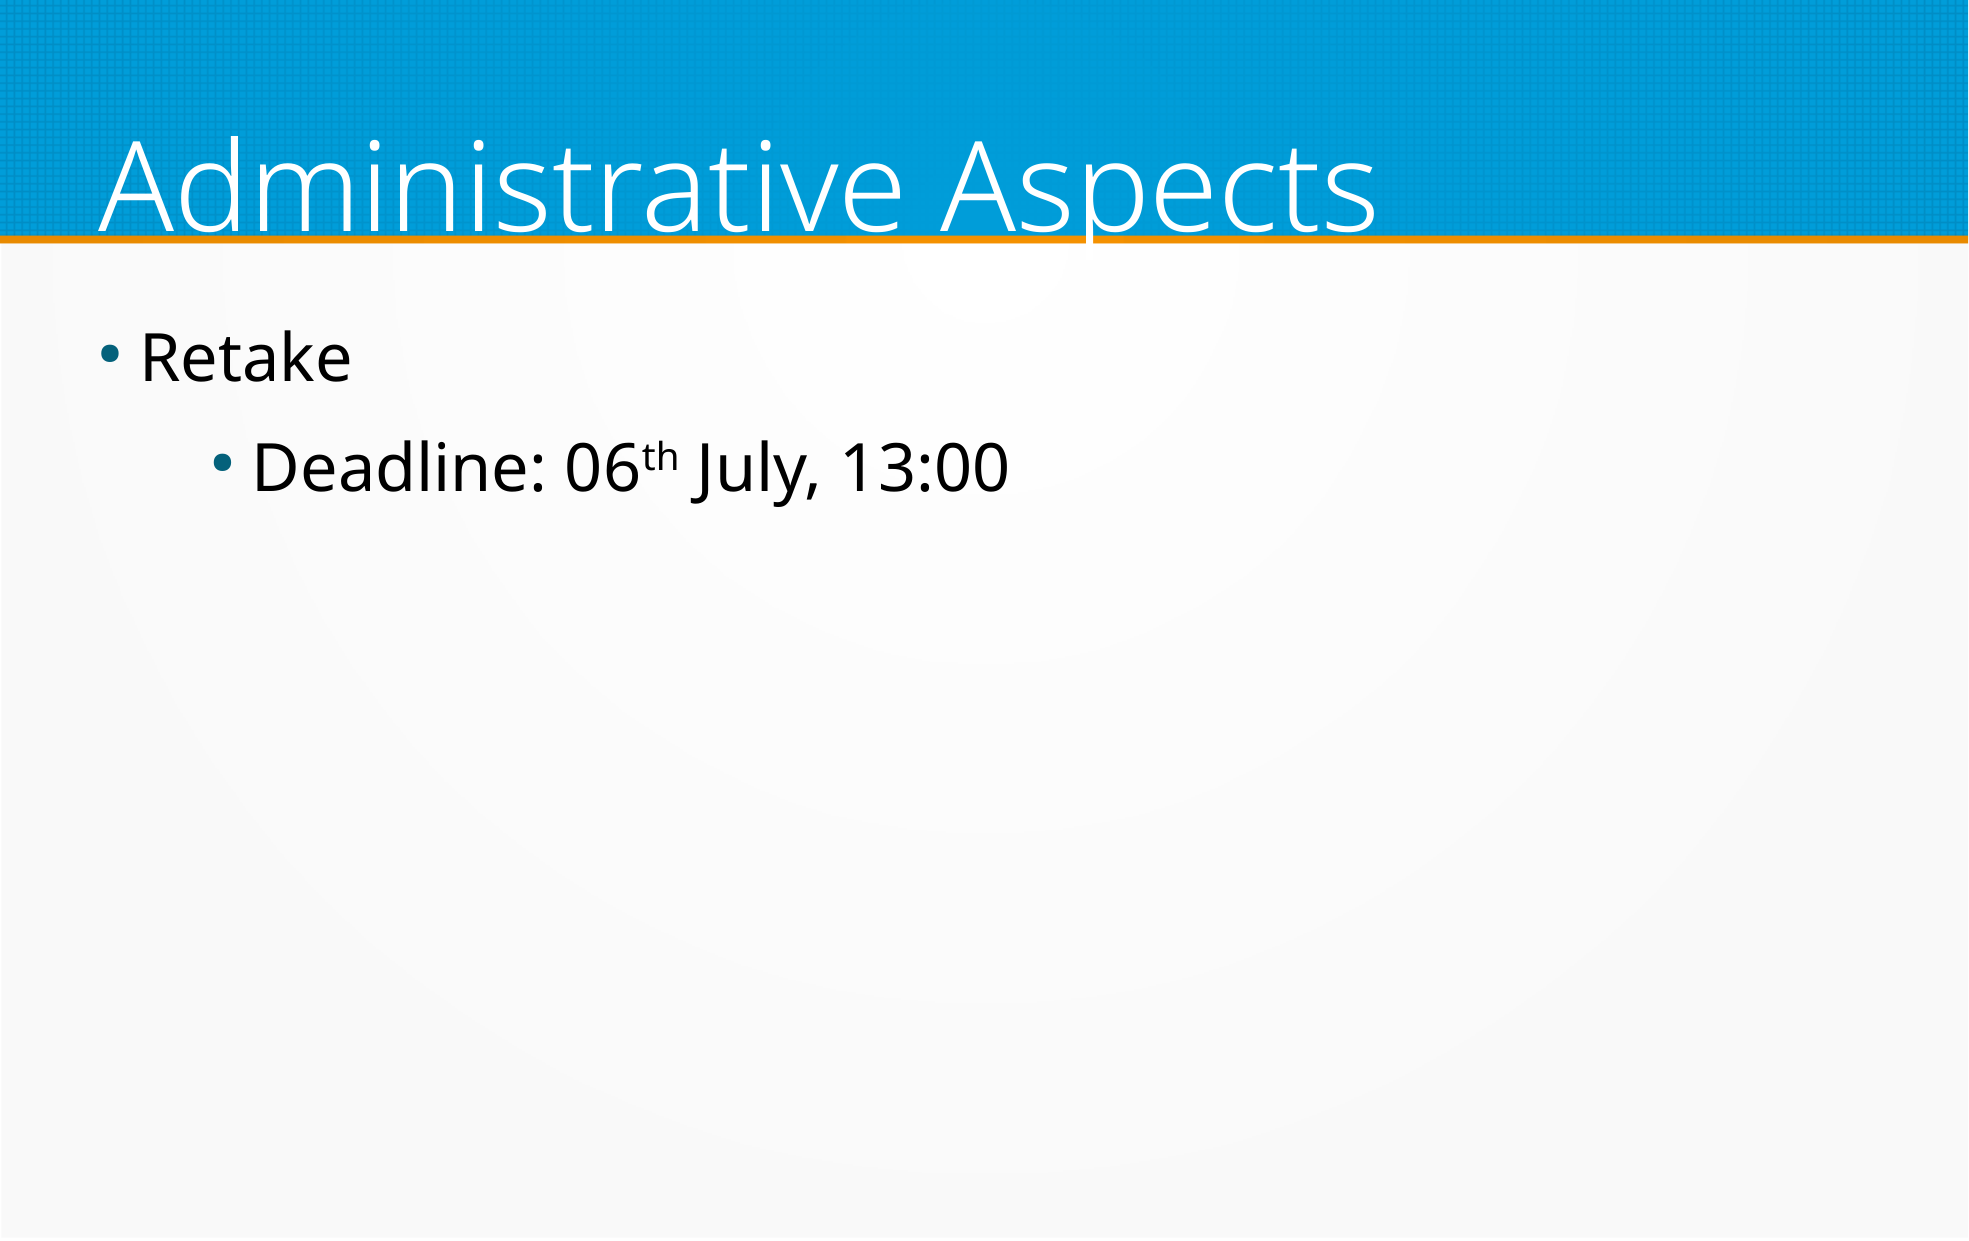

# Administrative Aspects
 Retake
 Deadline: 06th July, 13:00